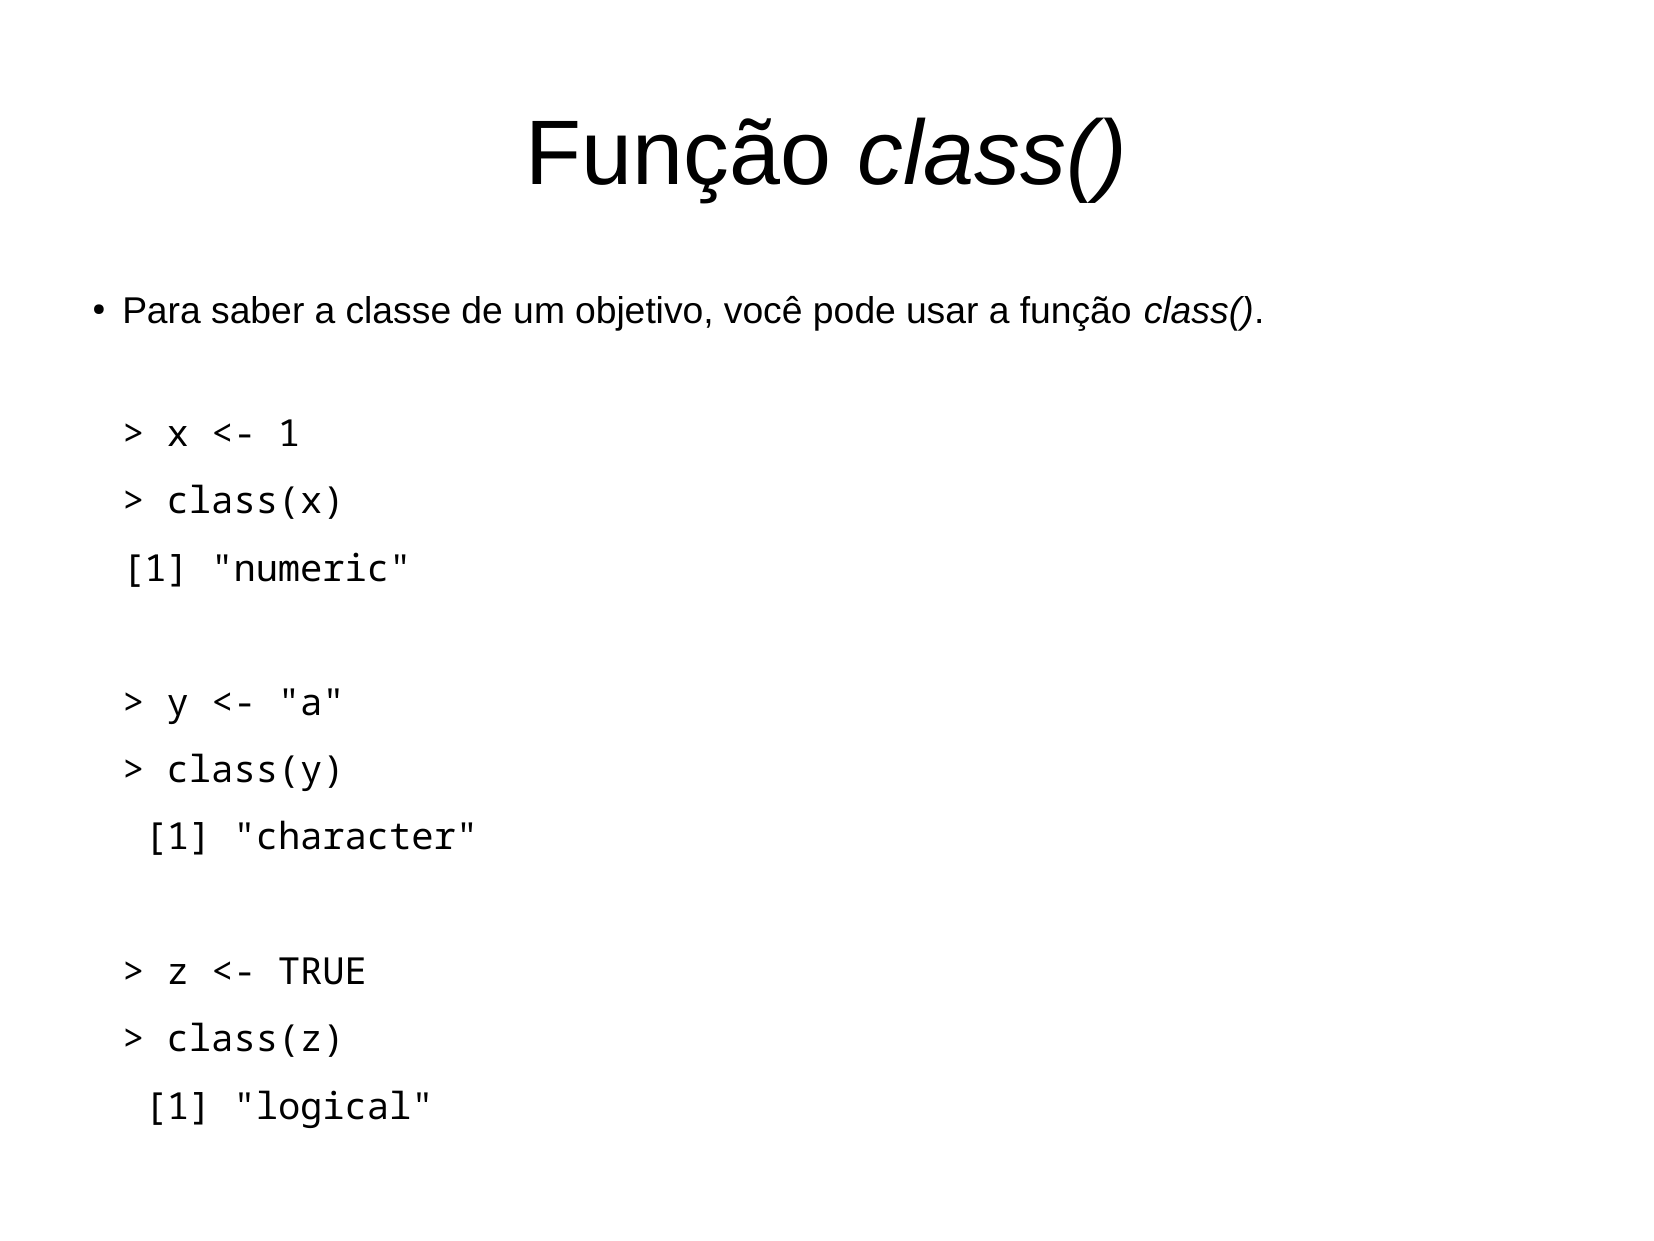

# Função class()
Para saber a classe de um objetivo, você pode usar a função class().
> x <- 1
> class(x)
[1] "numeric"
> y <- "a"
> class(y)
 [1] "character"
> z <- TRUE
> class(z)
 [1] "logical"